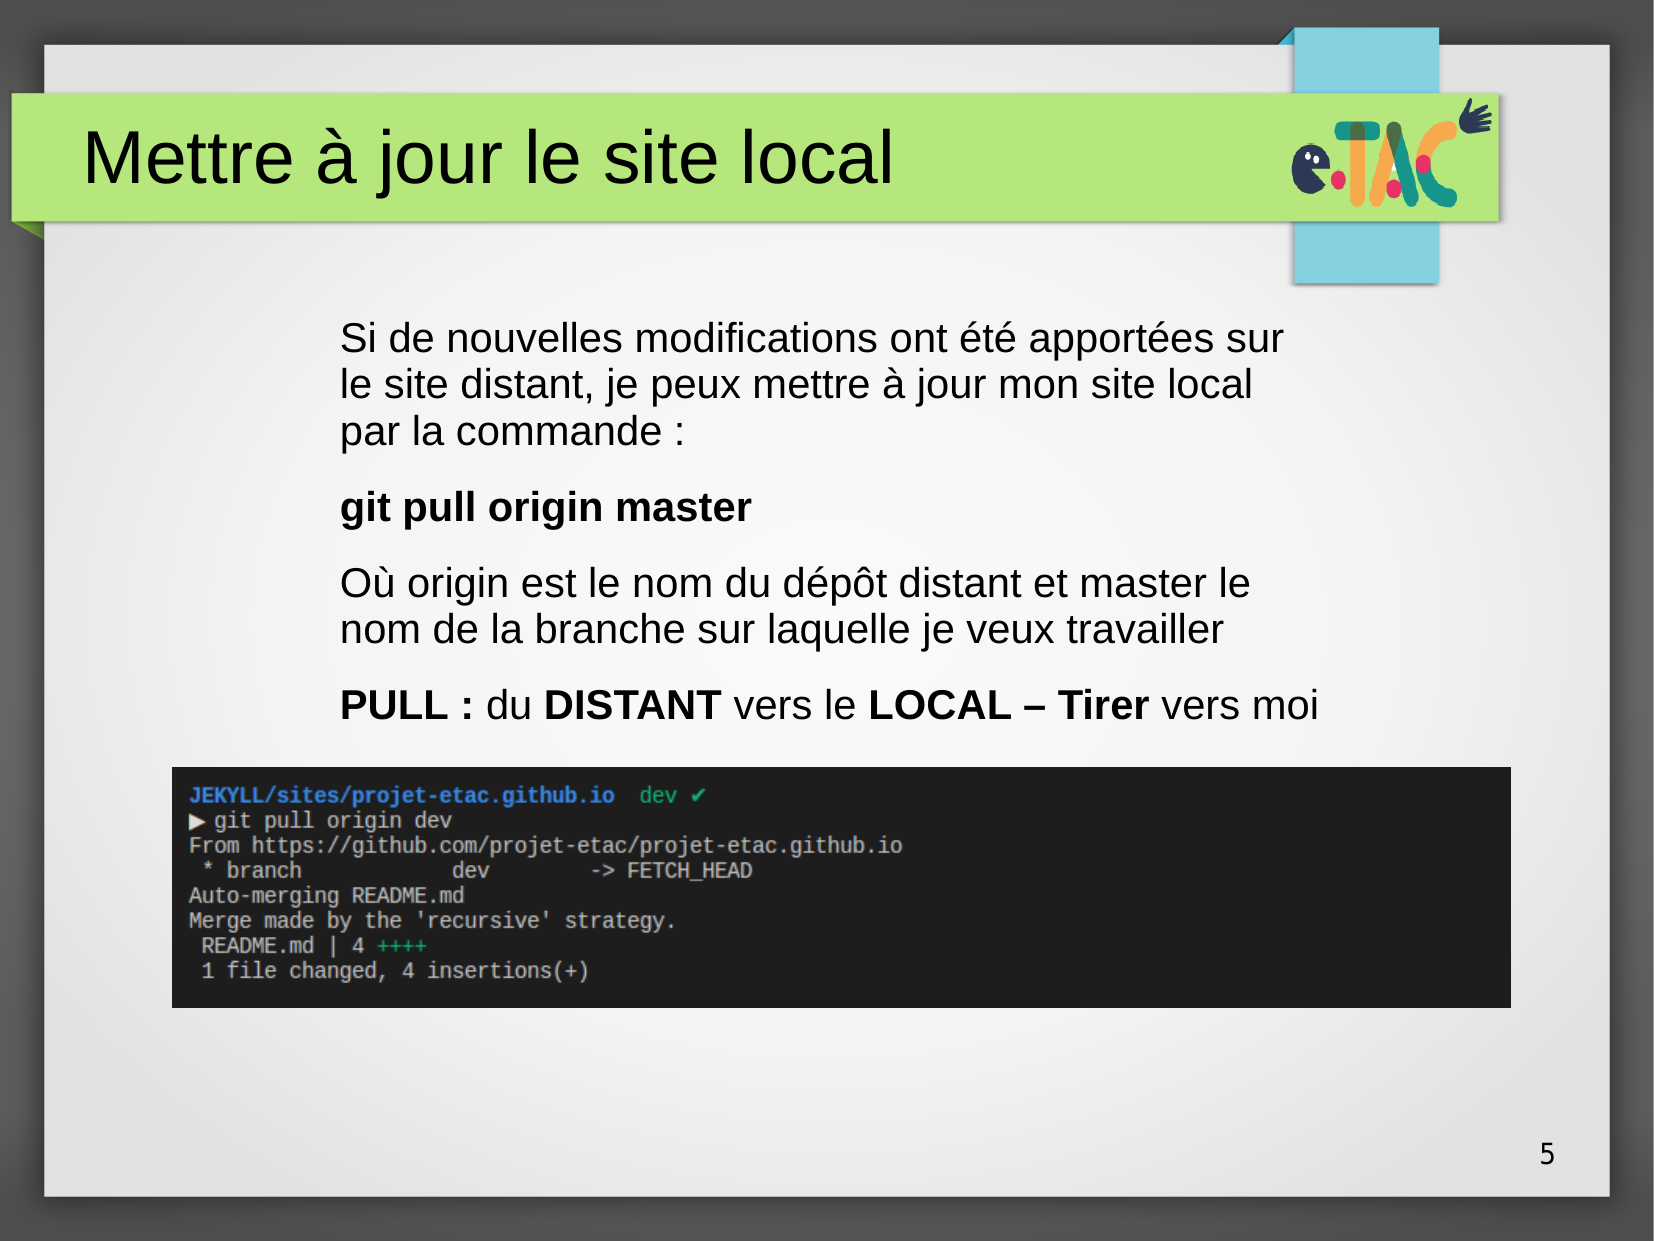

Mettre à jour le site local
Si de nouvelles modifications ont été apportées sur le site distant, je peux mettre à jour mon site local par la commande :
git pull origin master
Où origin est le nom du dépôt distant et master le nom de la branche sur laquelle je veux travailler
PULL : du DISTANT vers le LOCAL – Tirer vers moi